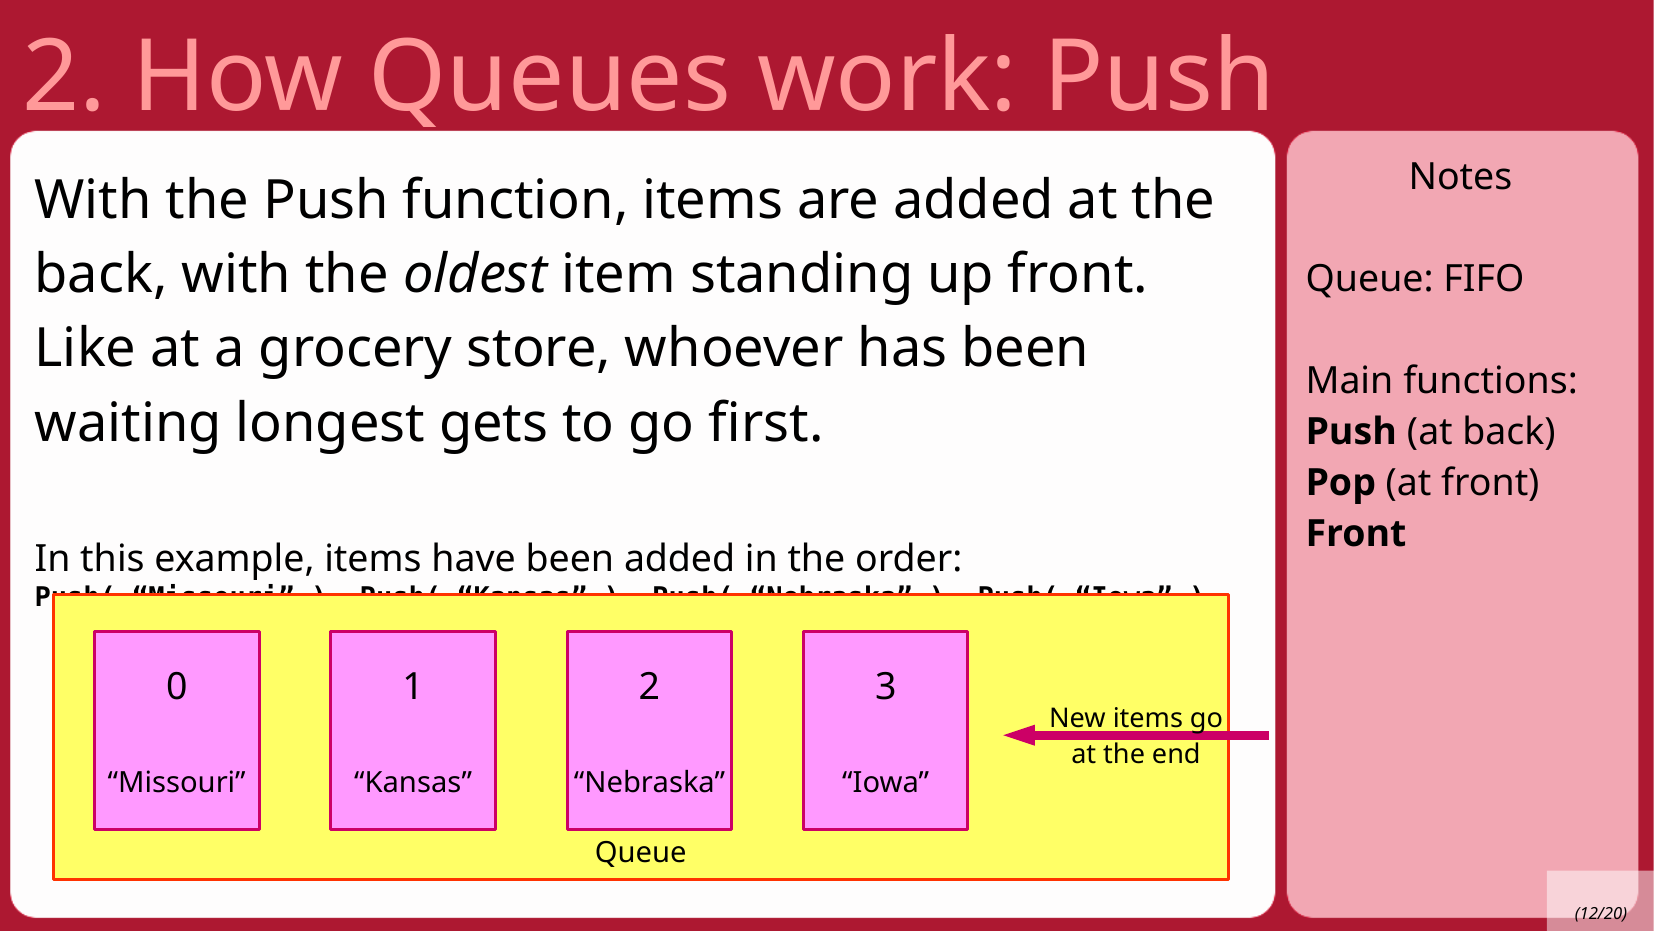

# 2. How Queues work: Push
Notes
Queue: FIFO
Main functions:
Push (at back)
Pop (at front)
Front
With the Push function, items are added at the back, with the oldest item standing up front. Like at a grocery store, whoever has been waiting longest gets to go first.
In this example, items have been added in the order:
Push( “Missouri” ), Push( “Kansas” ), Push( “Nebraska” ), Push( “Iowa” ).
Queue
0
“Missouri”
1
“Kansas”
2
“Nebraska”
3
“Iowa”
New items go
at the end